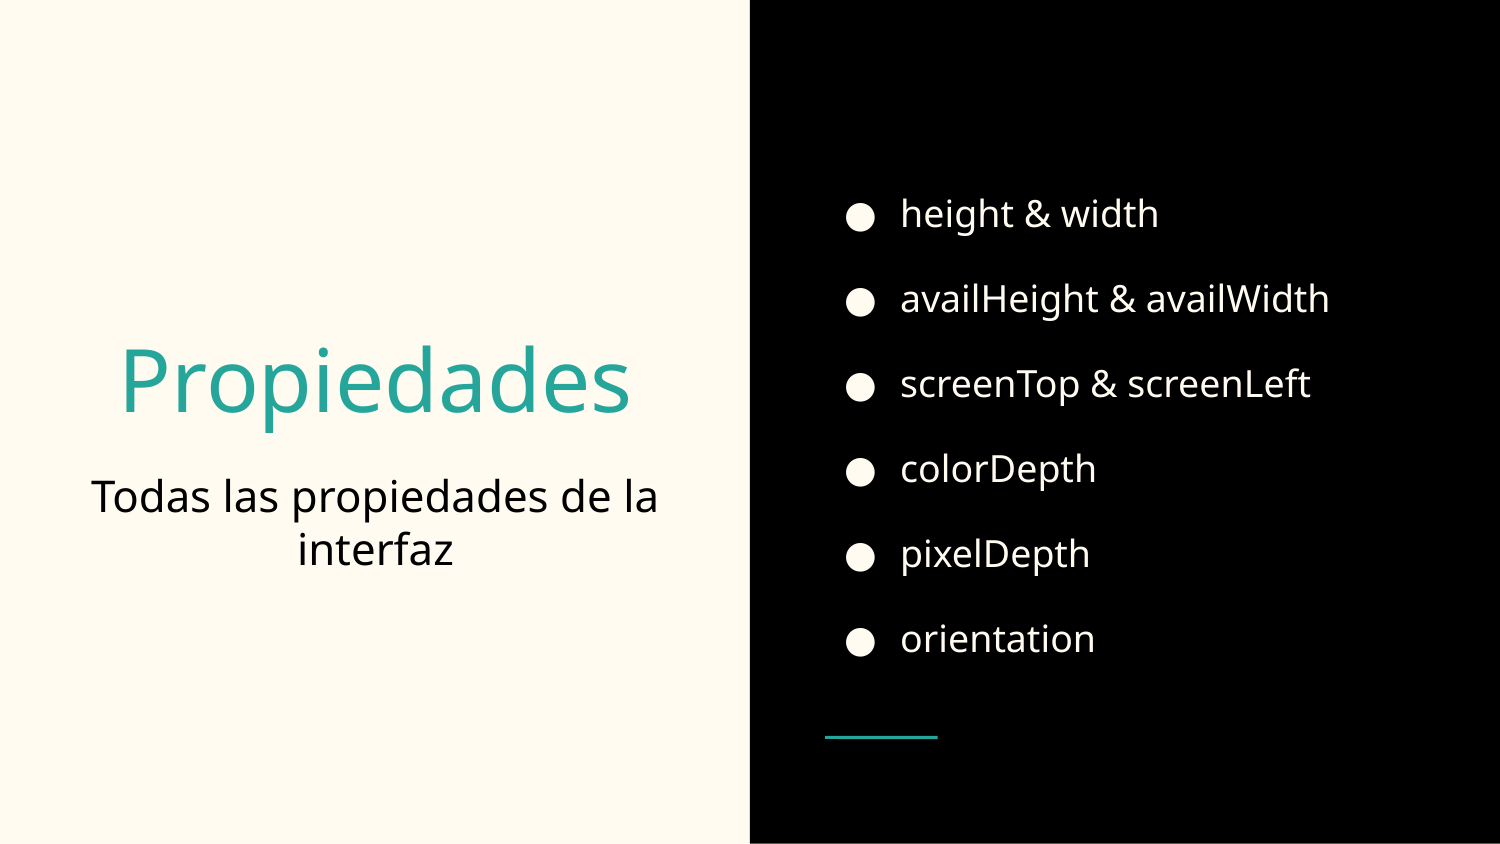

height & width
availHeight & availWidth
screenTop & screenLeft
colorDepth
pixelDepth
orientation
# Propiedades
Todas las propiedades de la interfaz